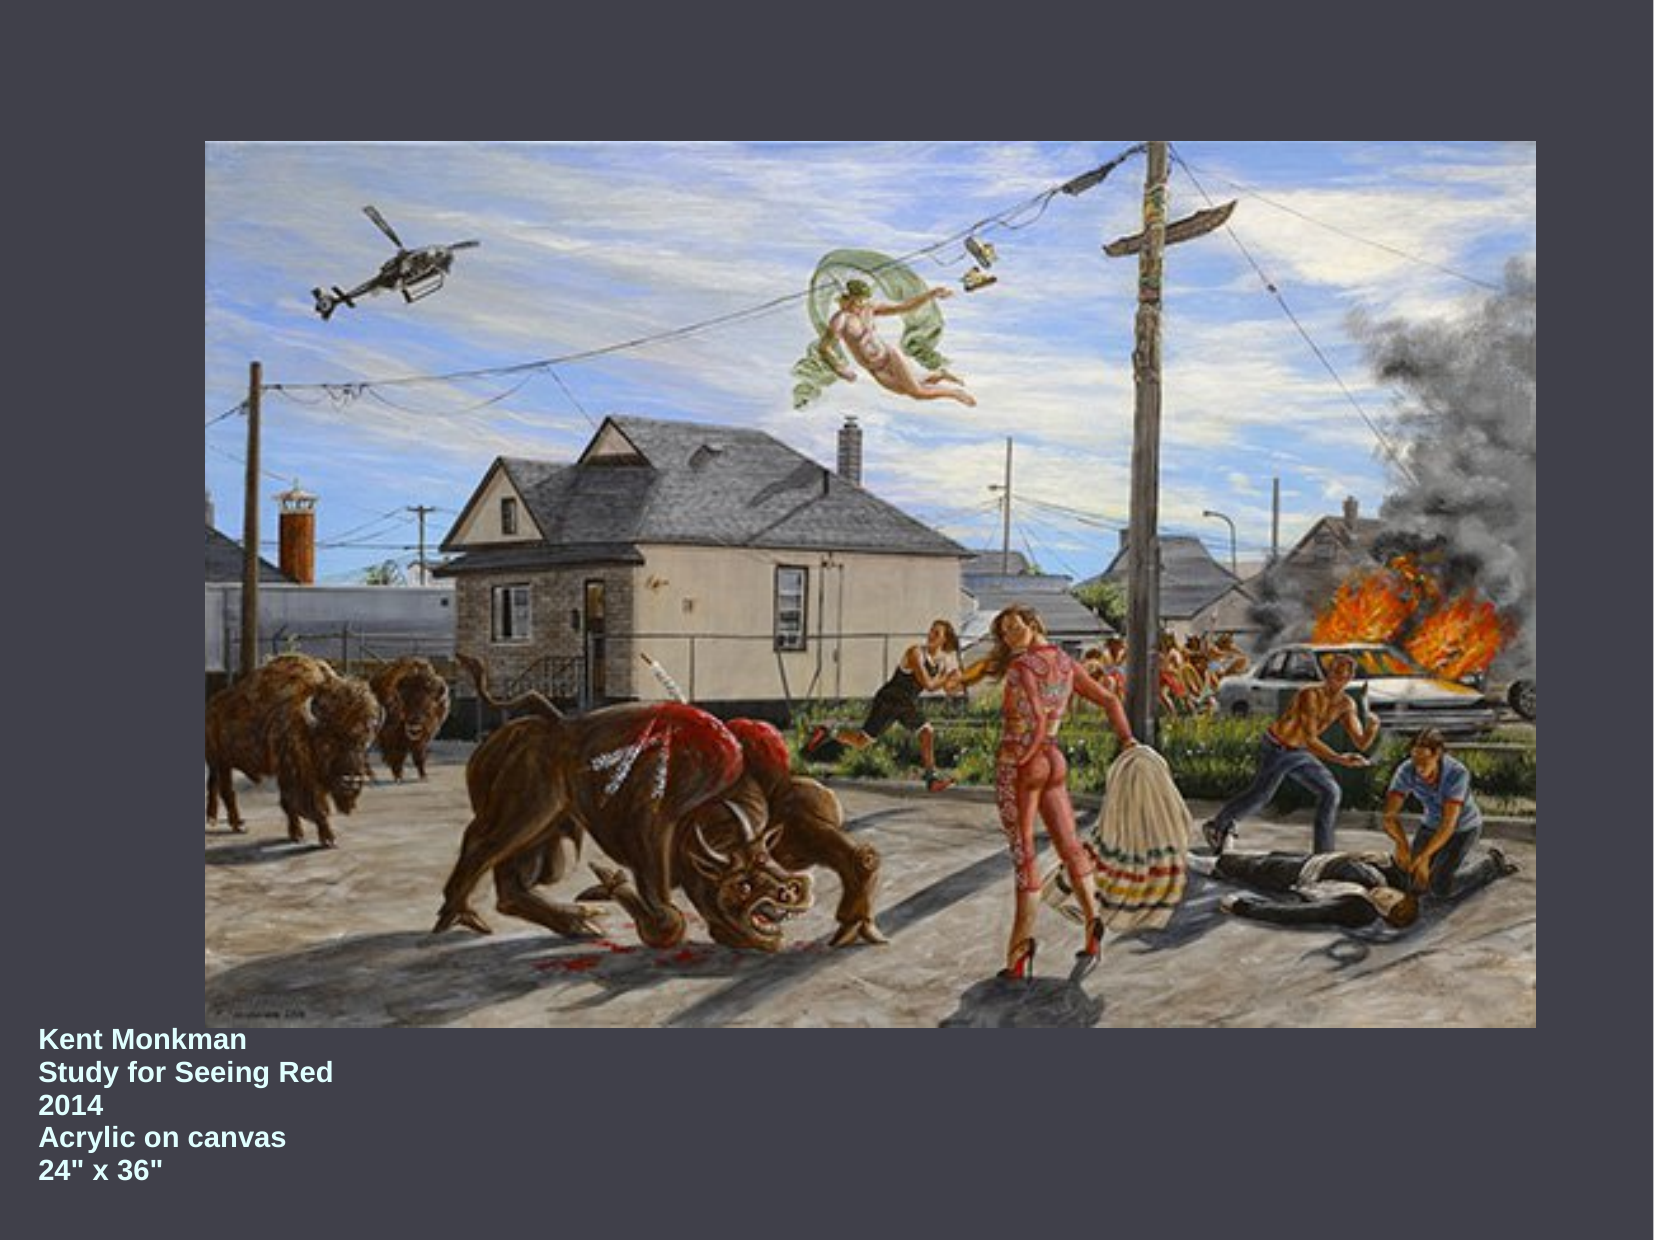

#
Kent Monkman
Study for Seeing Red
2014
Acrylic on canvas
24" x 36"